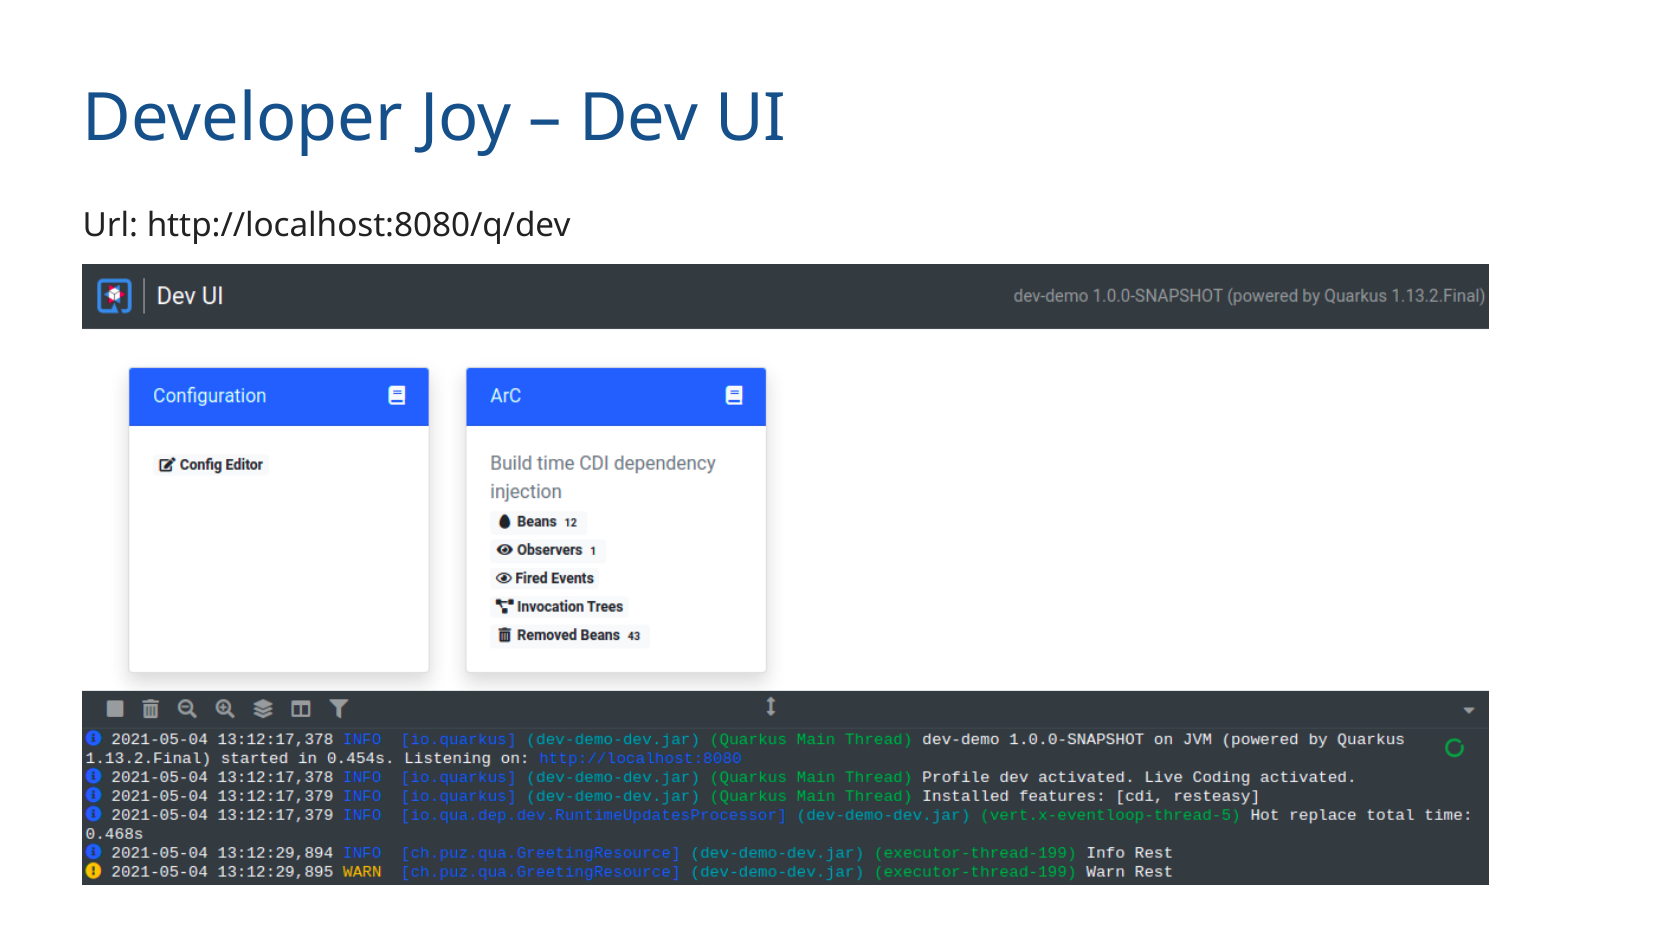

Developer Joy – Dev UI
# Url: http://localhost:8080/q/dev